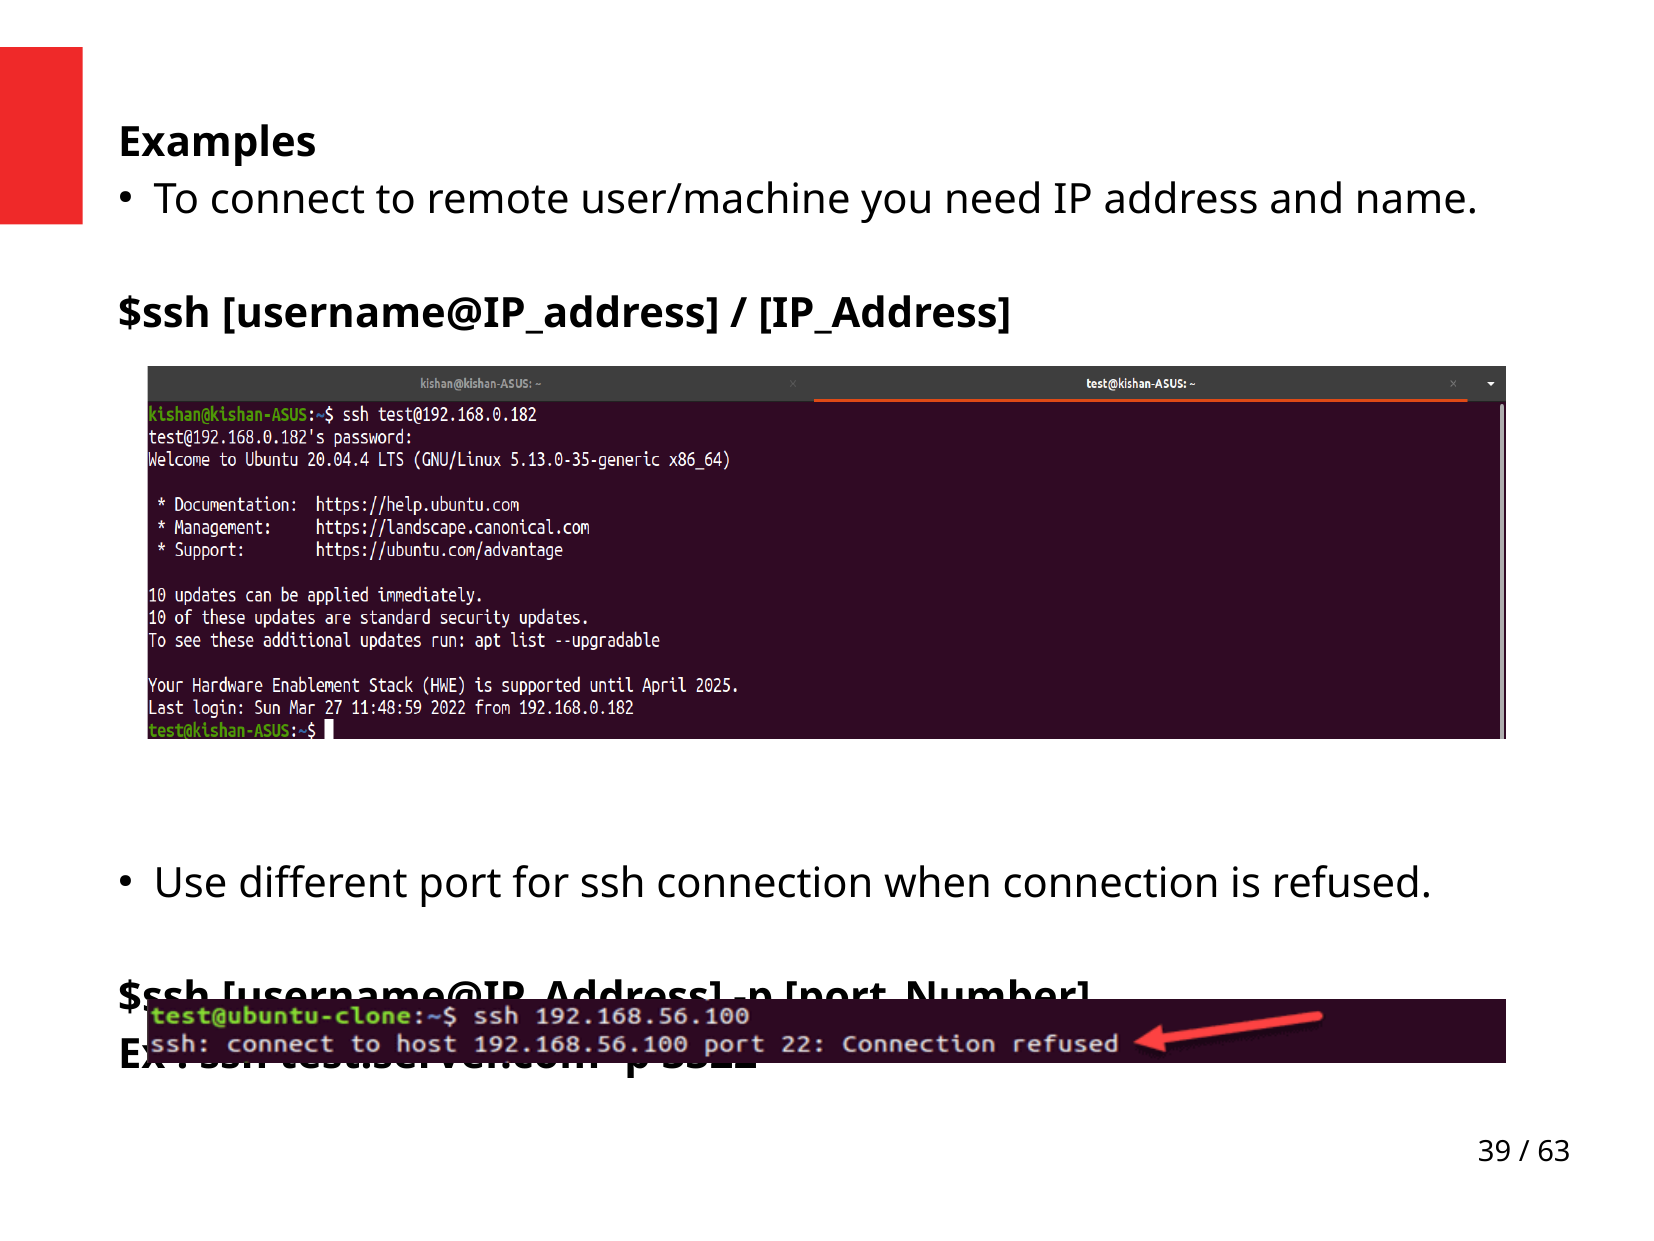

# Examples
To connect to remote user/machine you need IP address and name.
$ssh [username@IP_address] / [IP_Address]
Use different port for ssh connection when connection is refused.
$ssh [username@IP_Address] -p [port_Number]
Ex : ssh test.server.com -p 3322
39